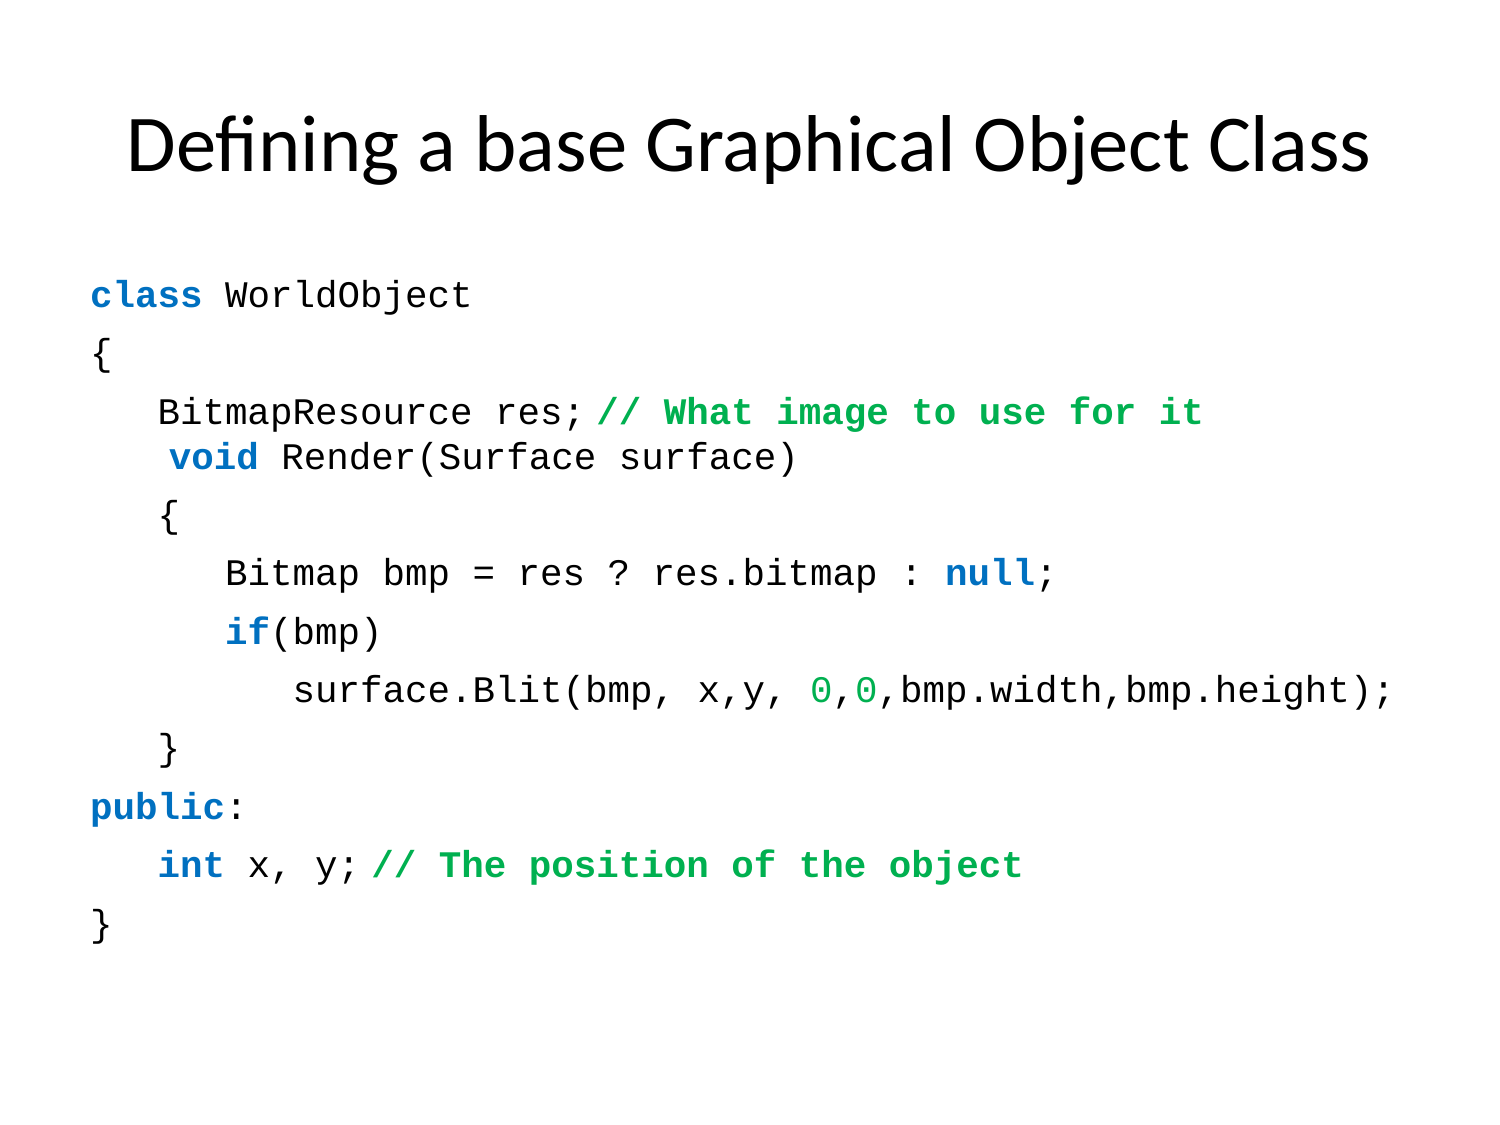

# Defining a base Graphical Object Class
class WorldObject
{
 BitmapResource res;	// What image to use for it
 void Render(Surface surface)
 {
 Bitmap bmp = res ? res.bitmap : null;
 if(bmp)
 surface.Blit(bmp, x,y, 0,0,bmp.width,bmp.height);
 }
public:
 int x, y;	// The position of the object
}